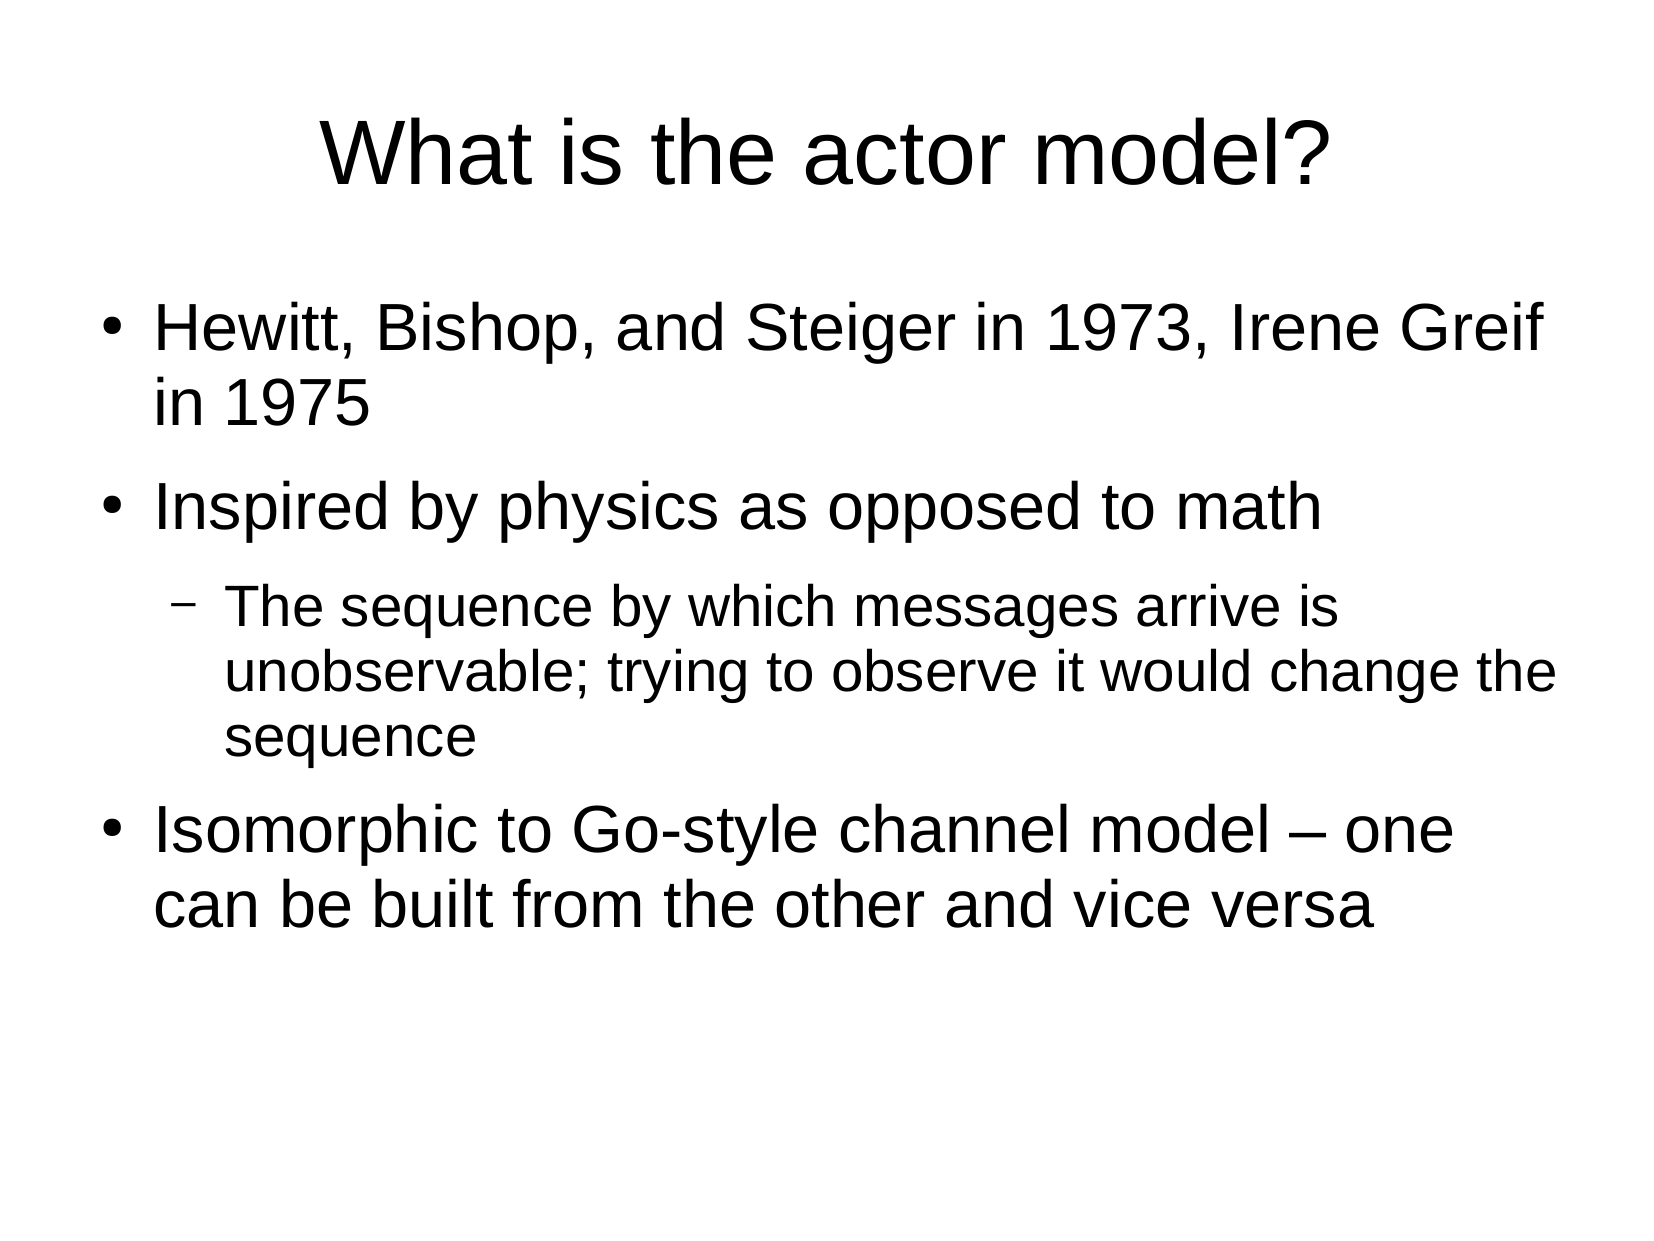

# What is the actor model?
Hewitt, Bishop, and Steiger in 1973, Irene Greif in 1975
Inspired by physics as opposed to math
The sequence by which messages arrive is unobservable; trying to observe it would change the sequence
Isomorphic to Go-style channel model – one can be built from the other and vice versa